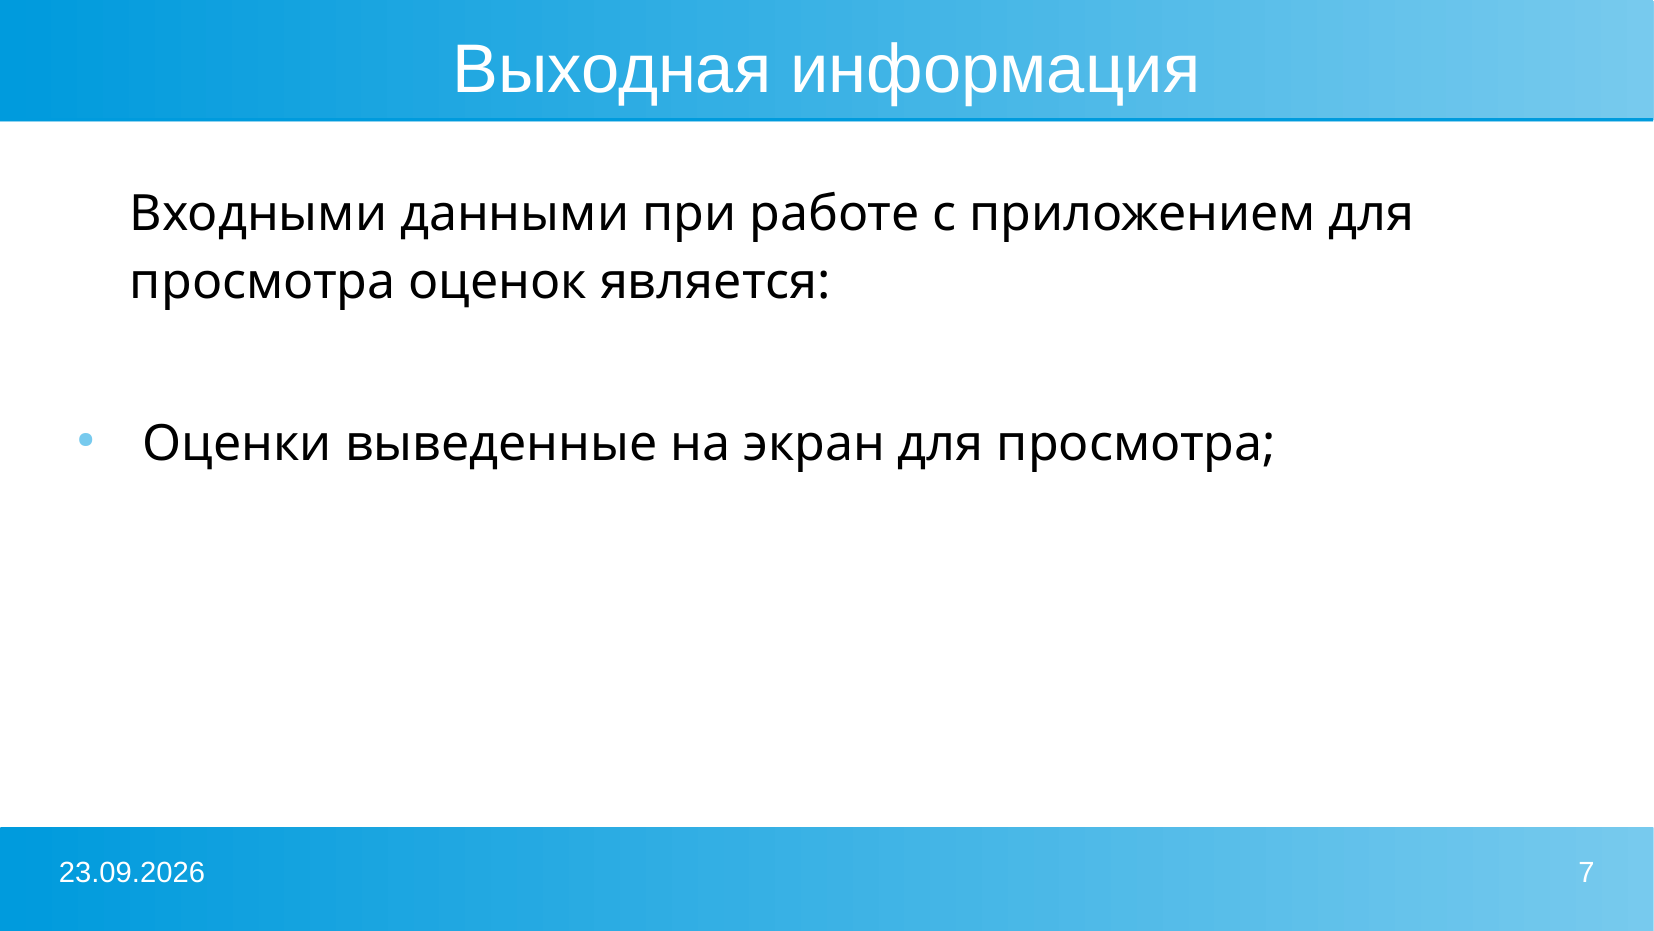

# Выходная информация
Входными данными при работе с приложением для просмотра оценок является:
 Оценки выведенные на экран для просмотра;
7